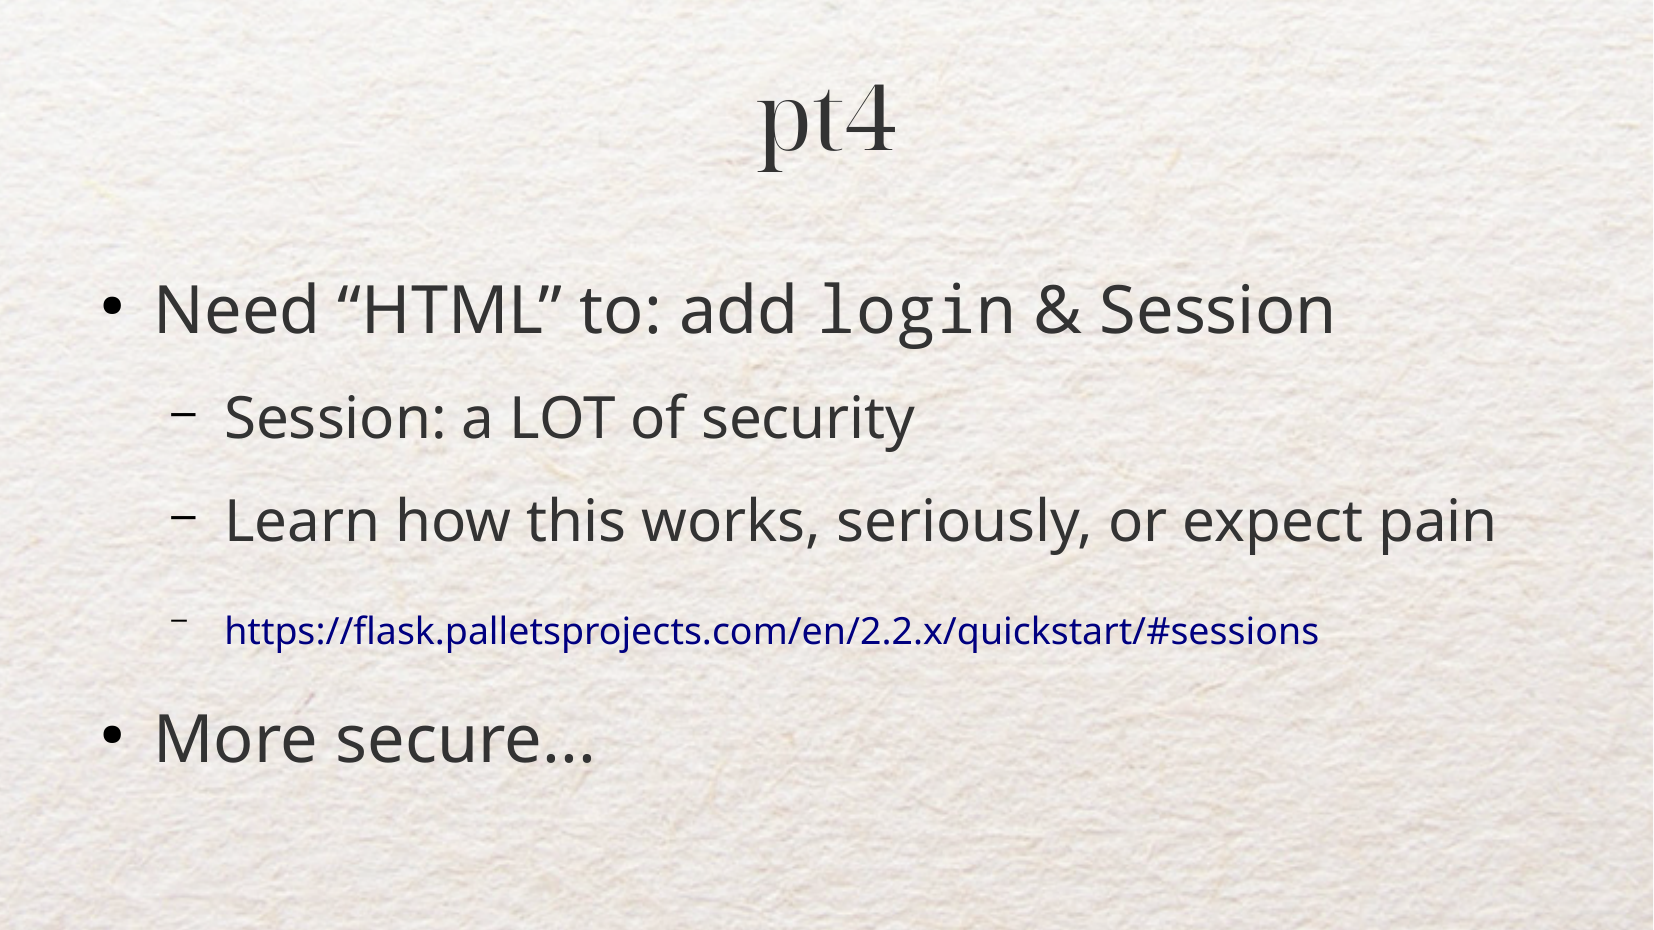

# pt4
Need “HTML” to: add login & Session
Session: a LOT of security
Learn how this works, seriously, or expect pain
https://flask.palletsprojects.com/en/2.2.x/quickstart/#sessions
More secure...